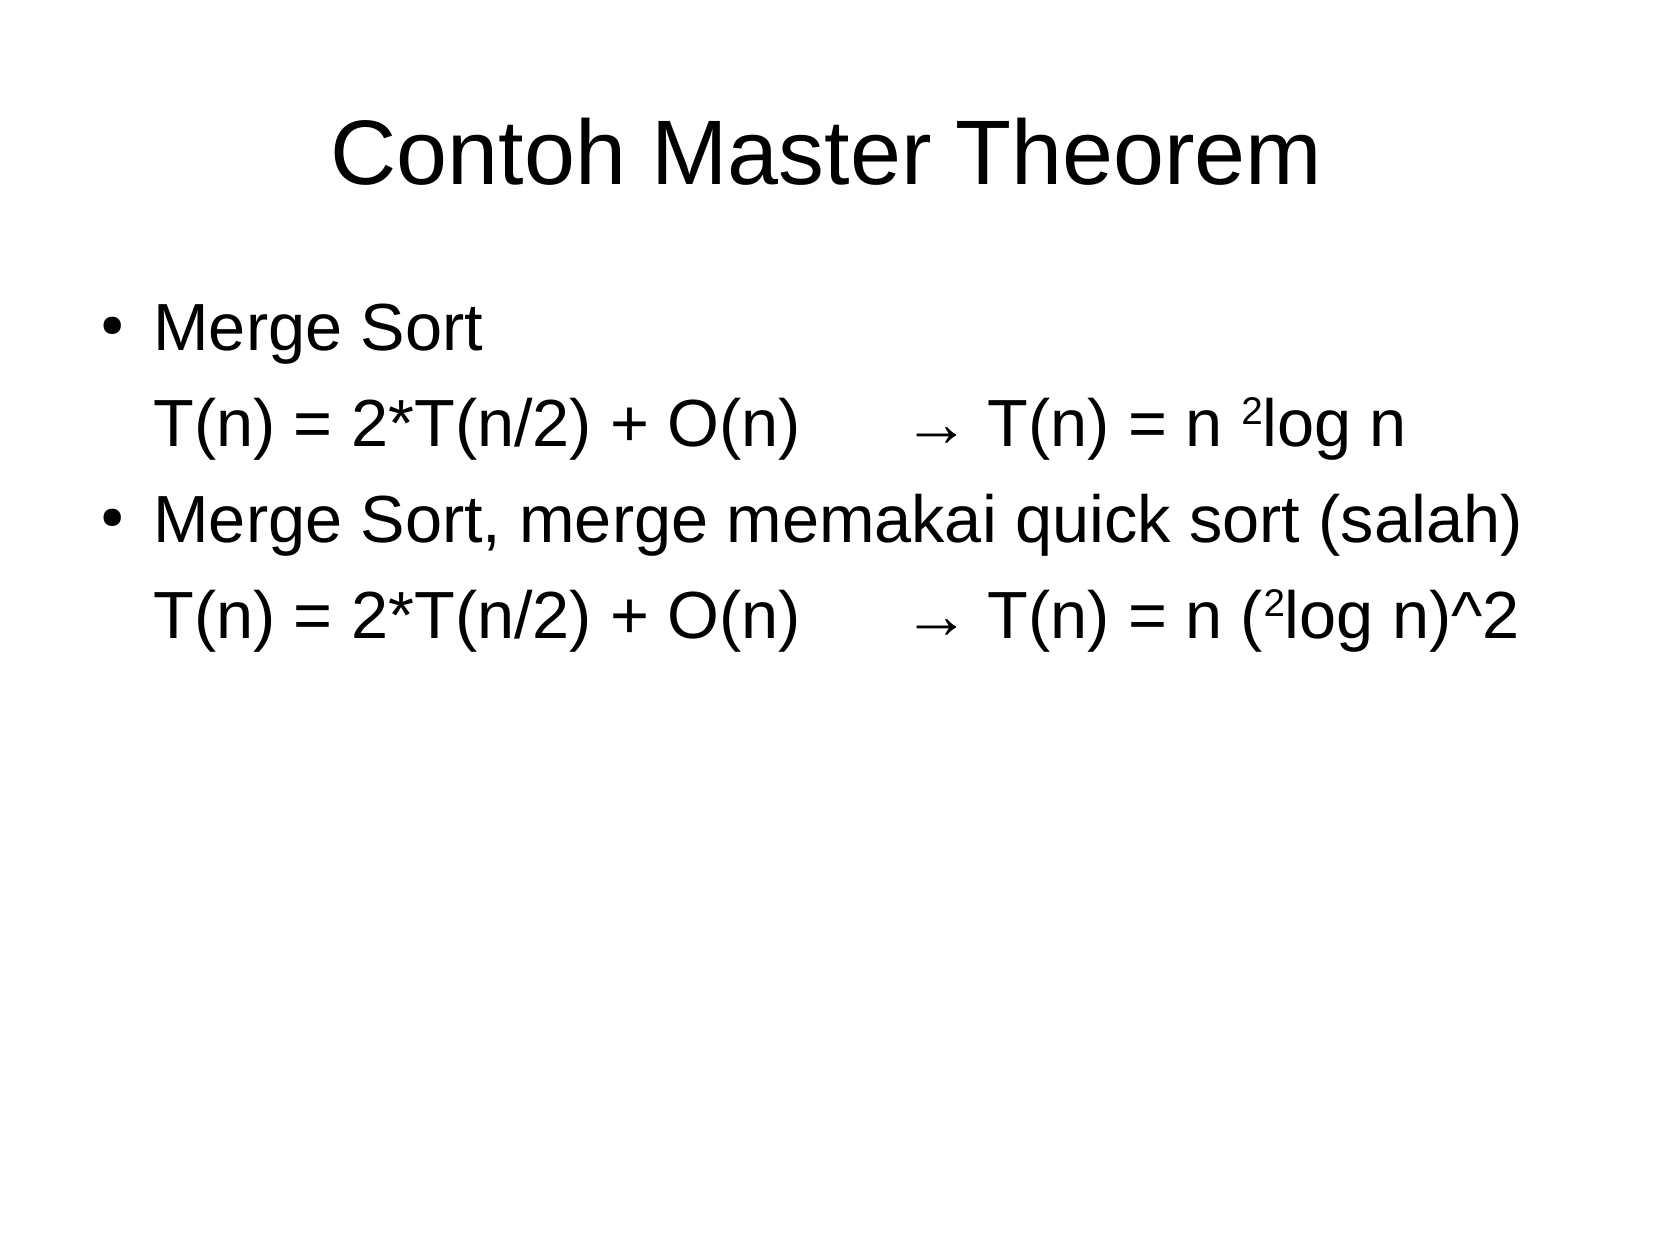

# Contoh Master Theorem
Merge Sort
T(n) = 2*T(n/2) + O(n)		→ T(n) = n 2log n
Merge Sort, merge memakai quick sort (salah)
T(n) = 2*T(n/2) + O(n)		→ T(n) = n (2log n)^2